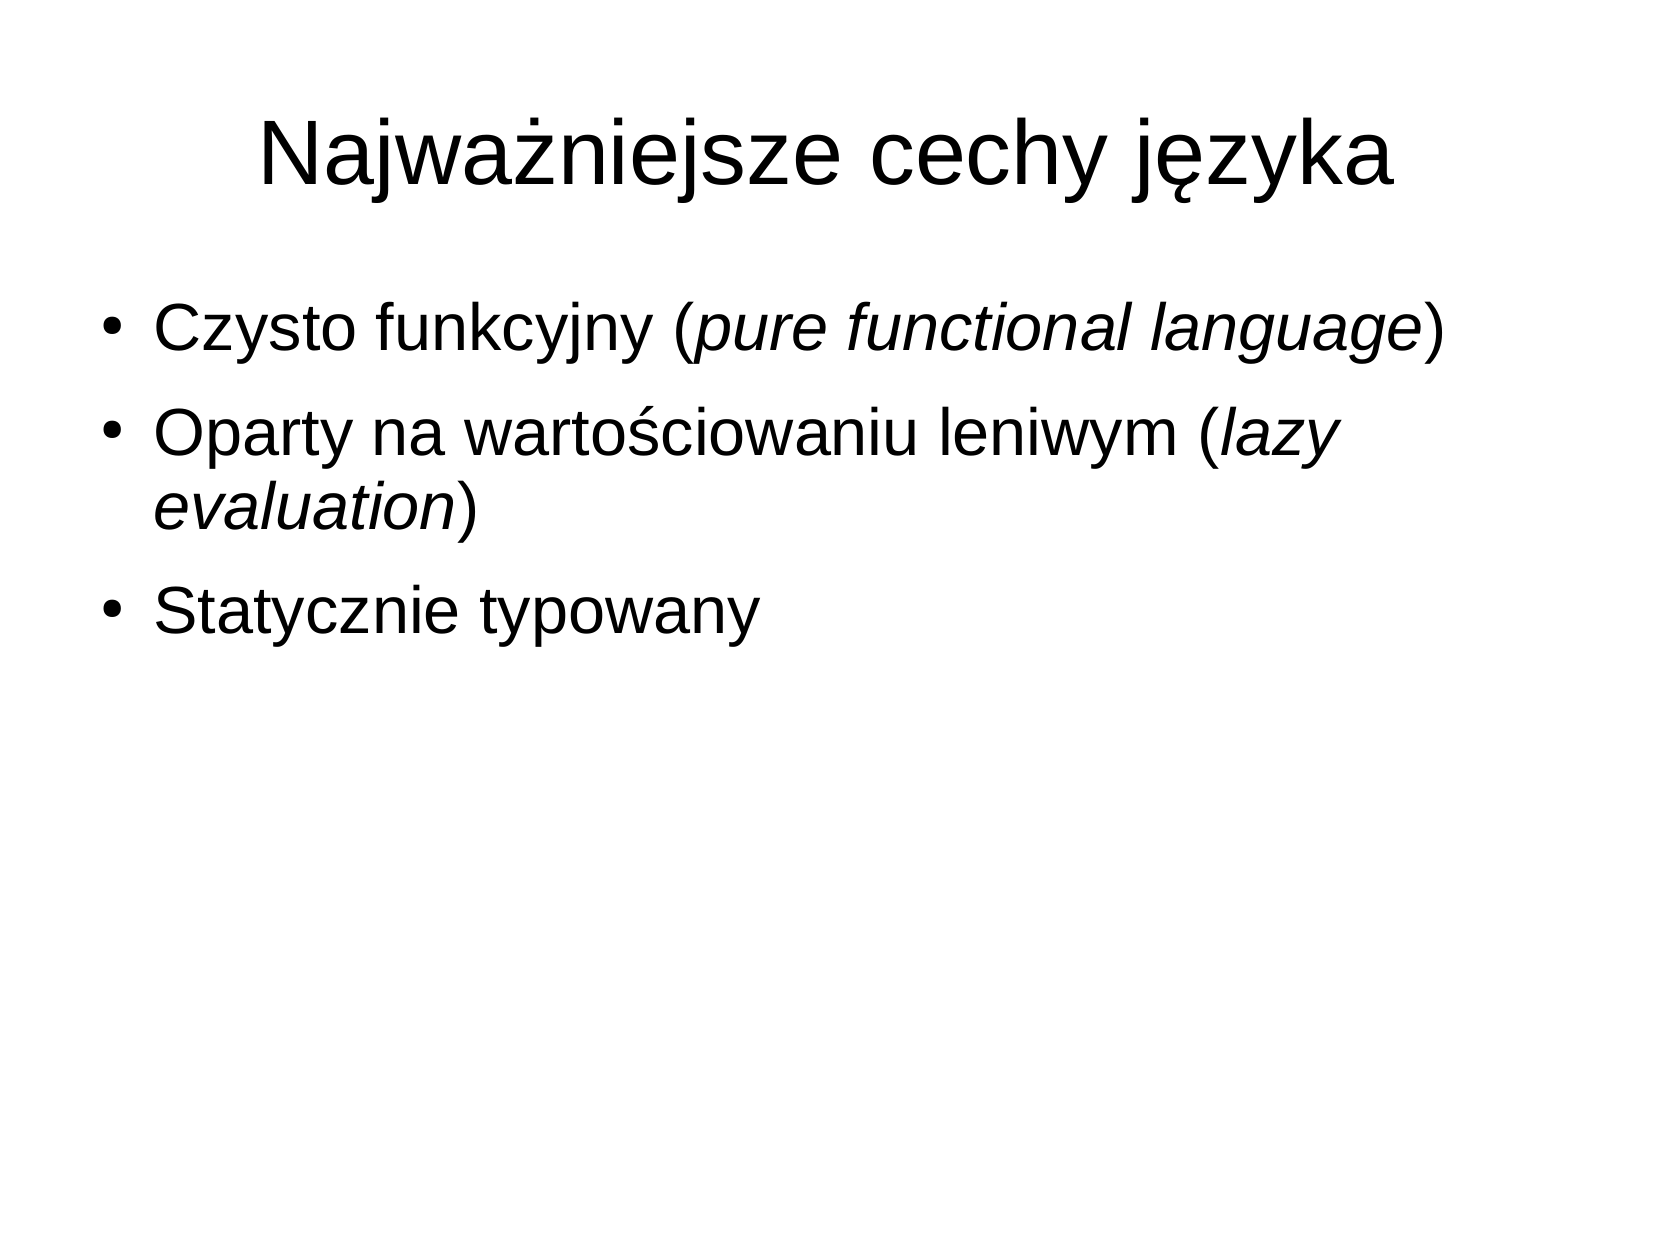

# Najważniejsze cechy języka
Czysto funkcyjny (pure functional language)
Oparty na wartościowaniu leniwym (lazy evaluation)
Statycznie typowany